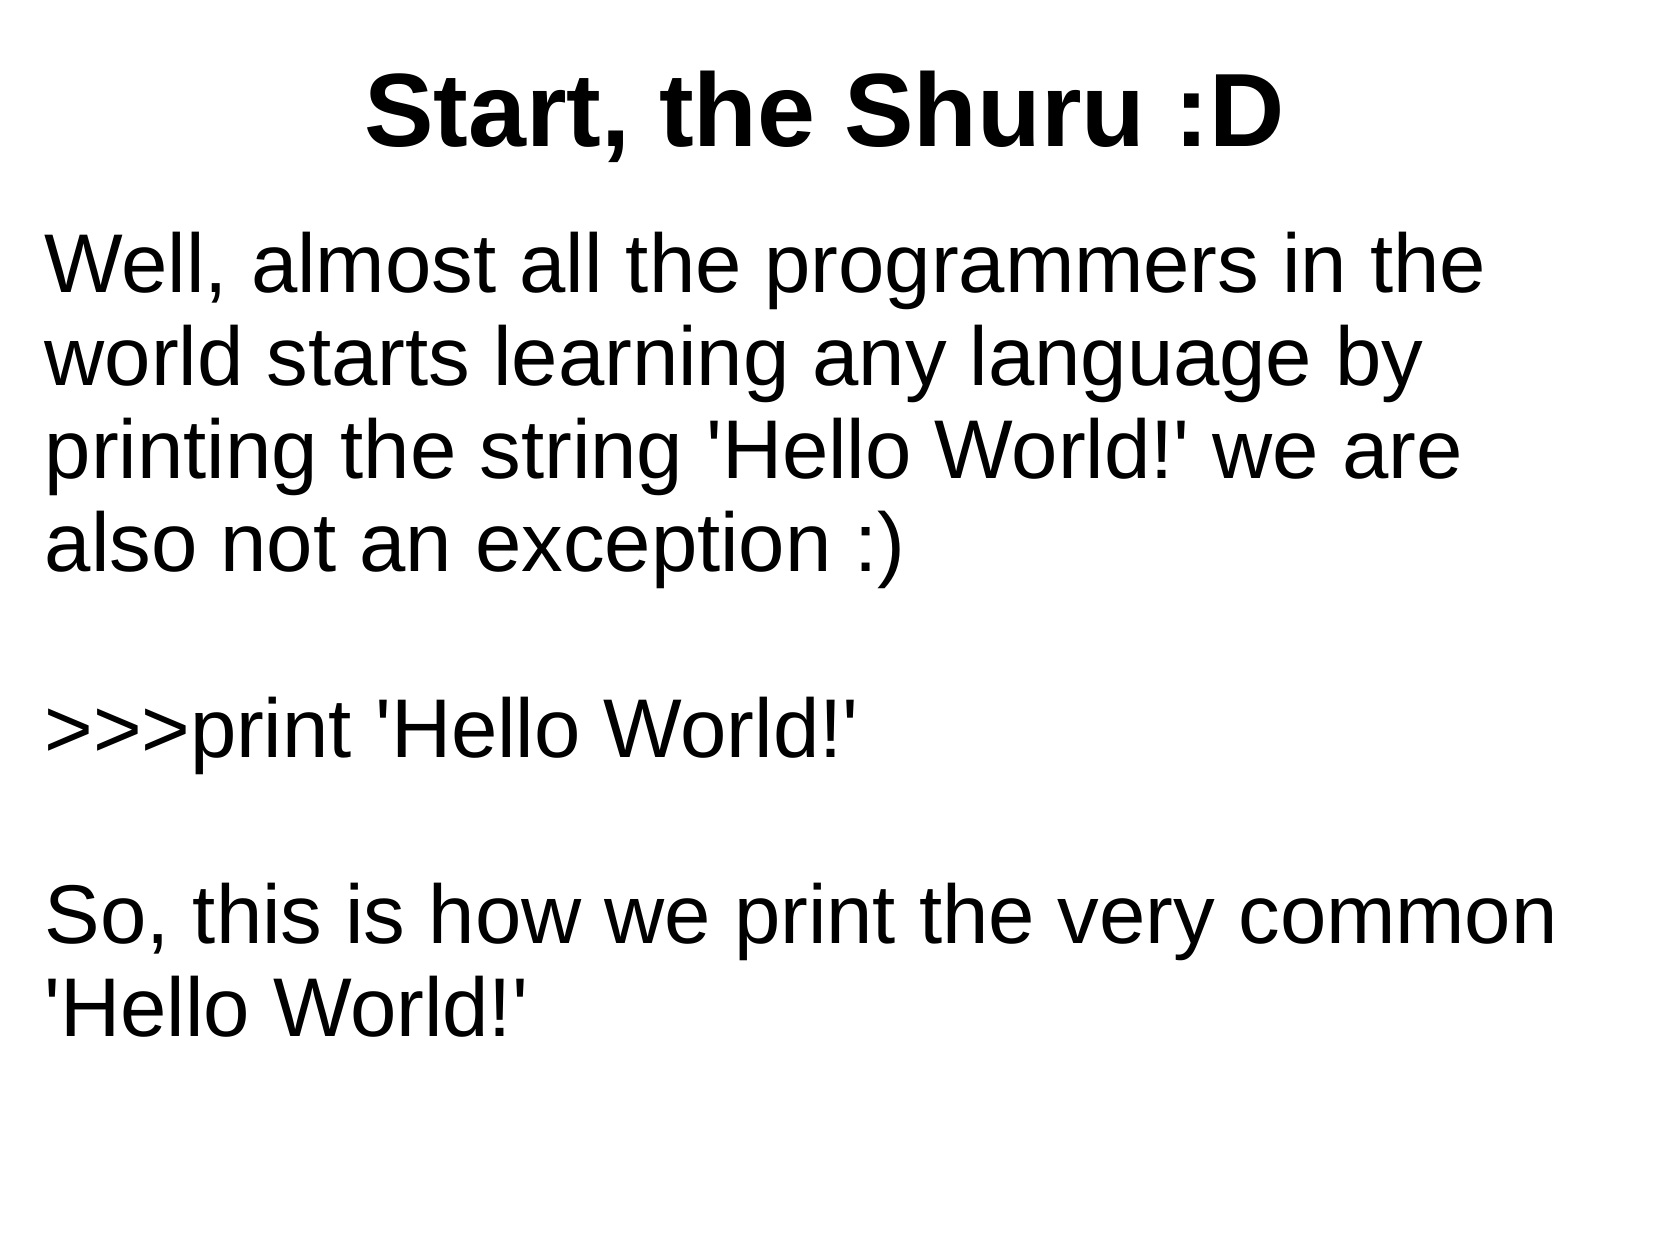

Start, the Shuru :D
Well, almost all the programmers in the world starts learning any language by printing the string 'Hello World!' we are also not an exception :)
>>>print 'Hello World!'
So, this is how we print the very common 'Hello World!'